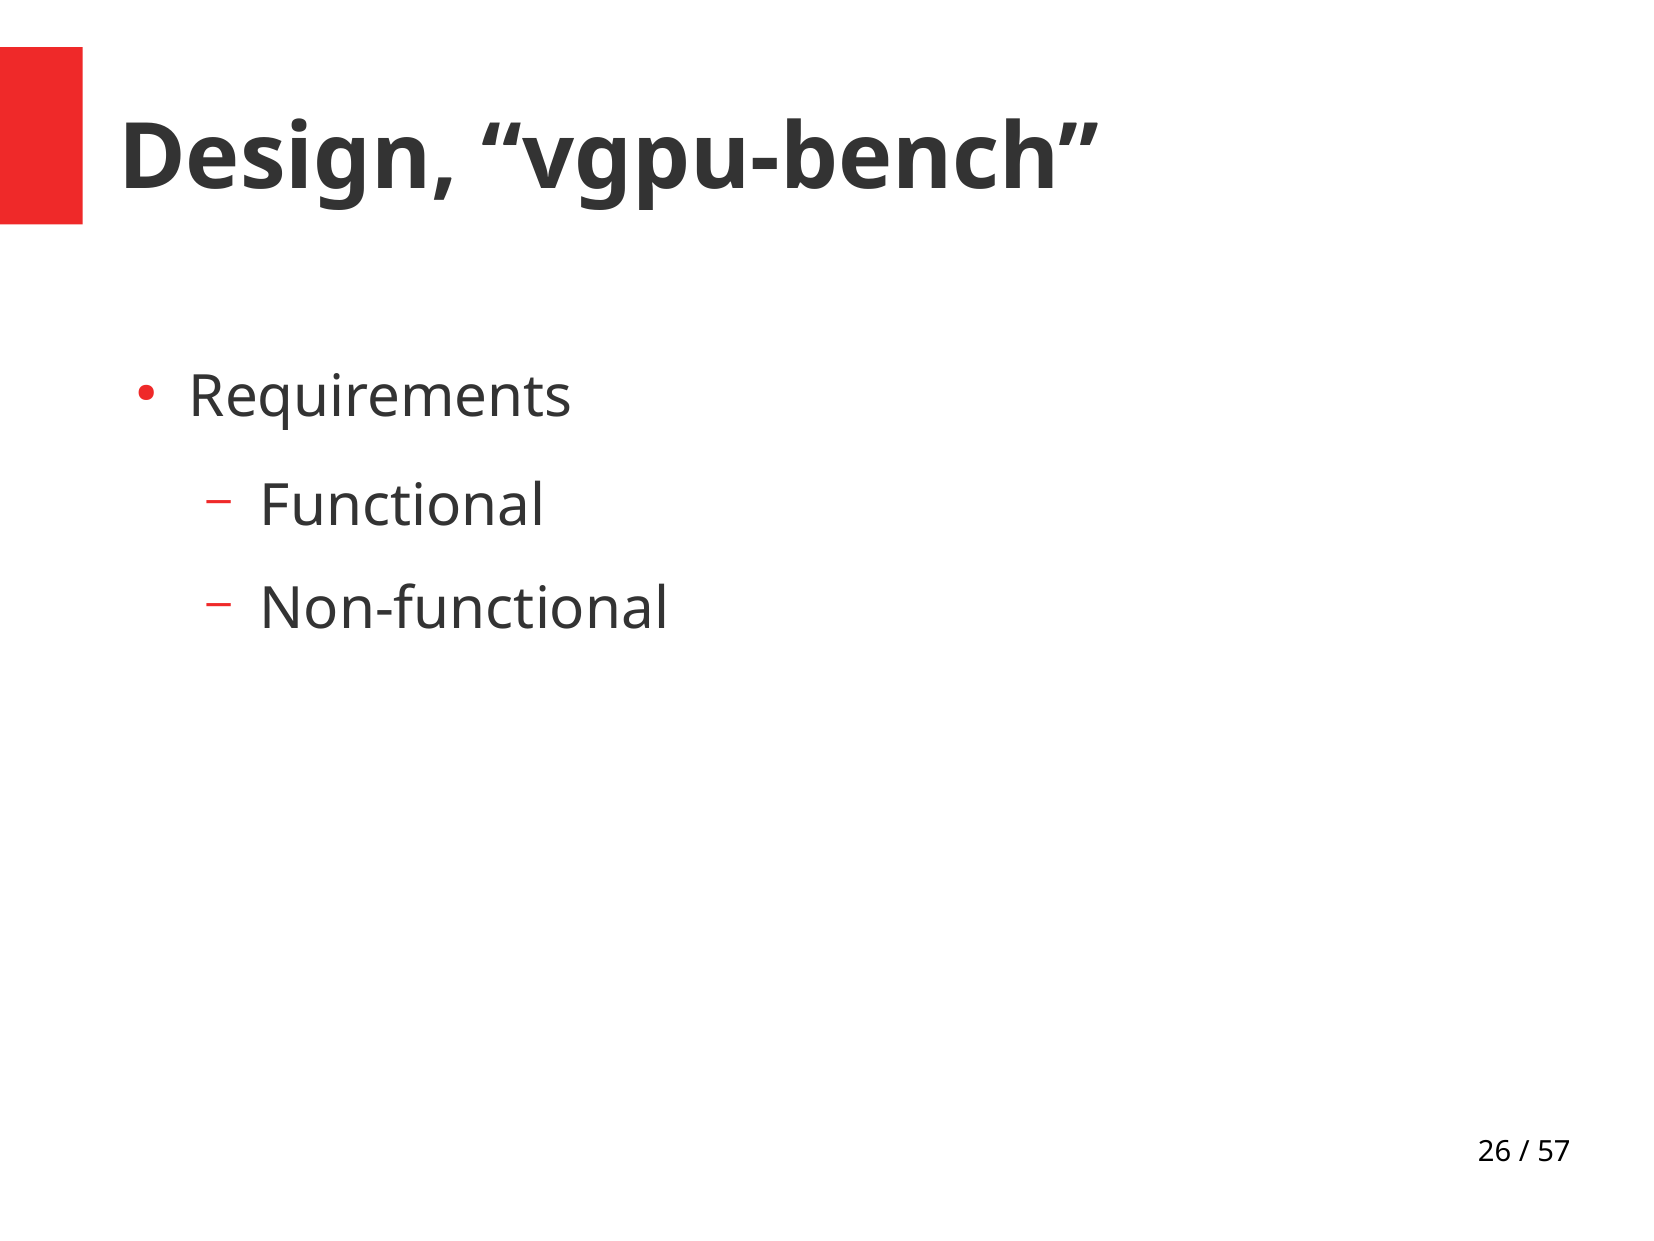

# Design, “vgpu-bench”
Requirements
Functional
Non-functional
26